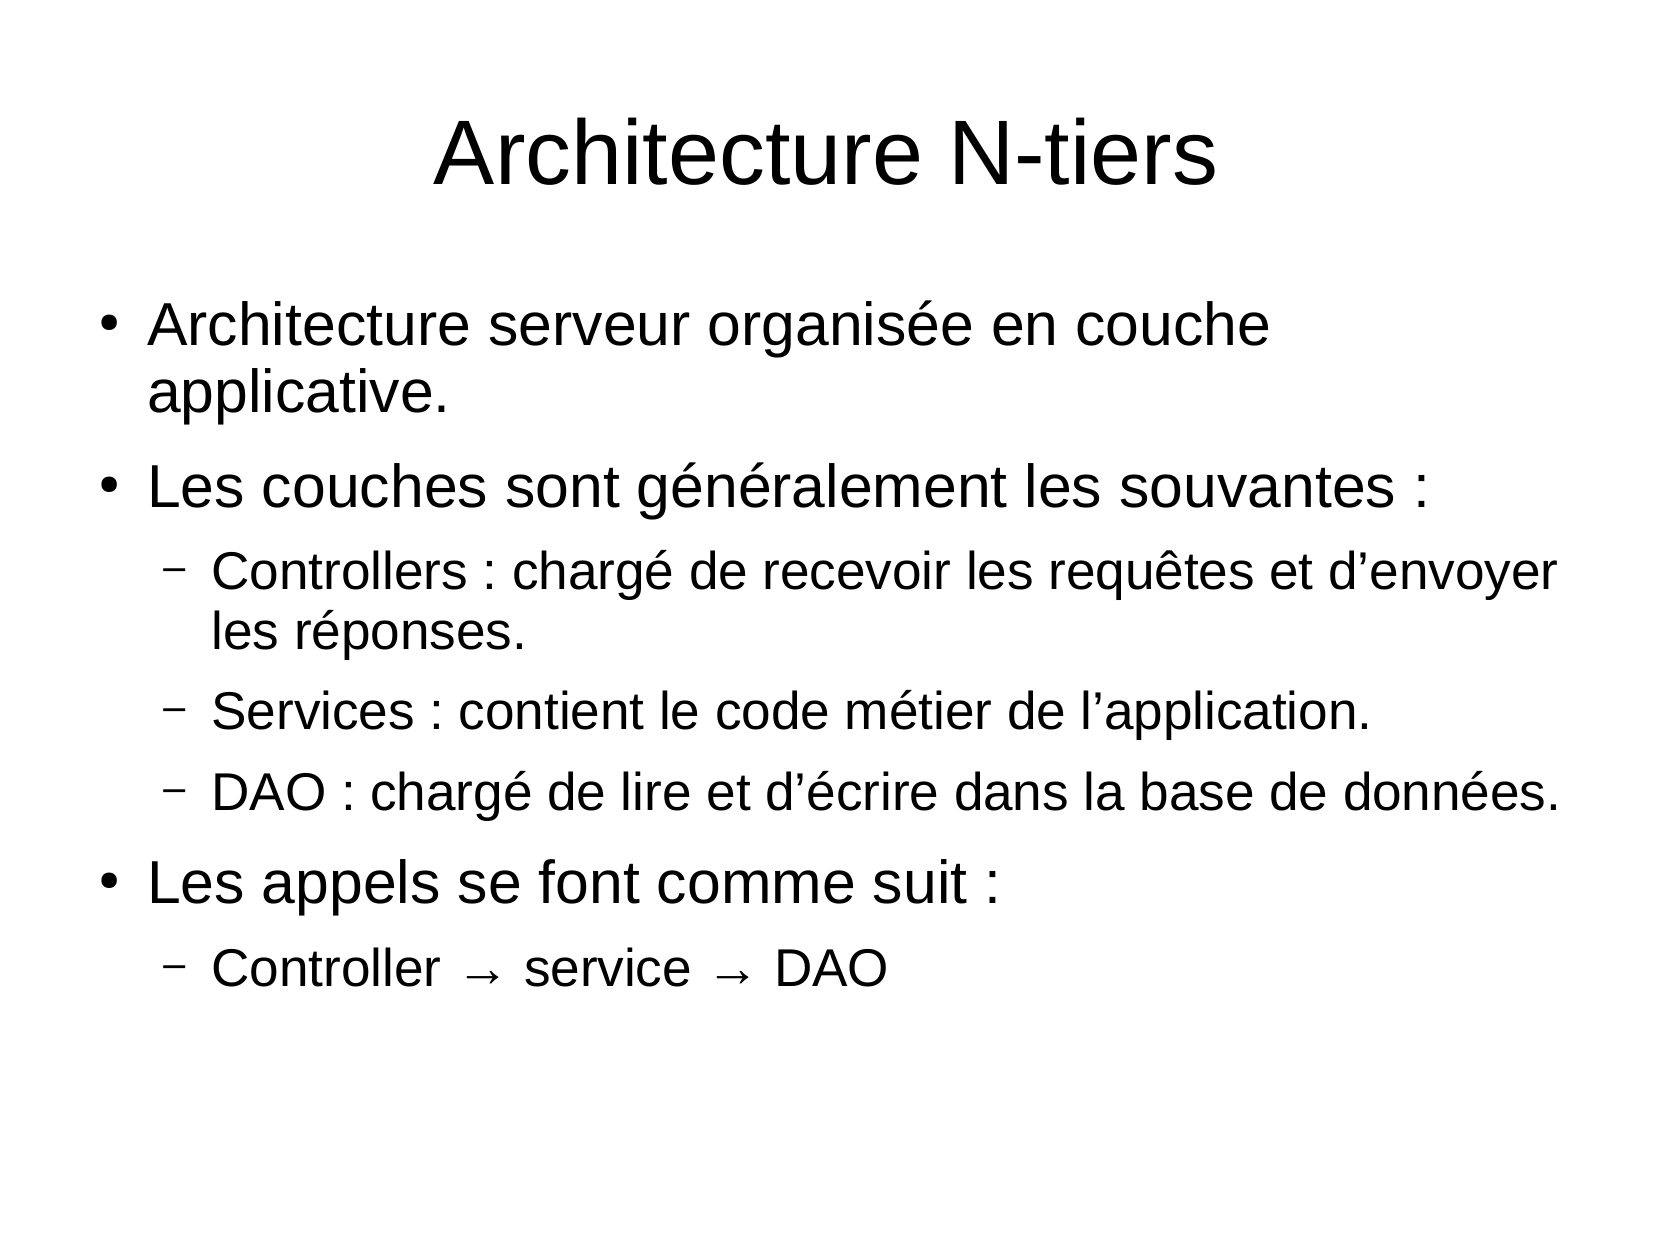

# Architecture N-tiers
Architecture serveur organisée en couche applicative.
Les couches sont généralement les souvantes :
Controllers : chargé de recevoir les requêtes et d’envoyer les réponses.
Services : contient le code métier de l’application.
DAO : chargé de lire et d’écrire dans la base de données.
Les appels se font comme suit :
Controller → service → DAO